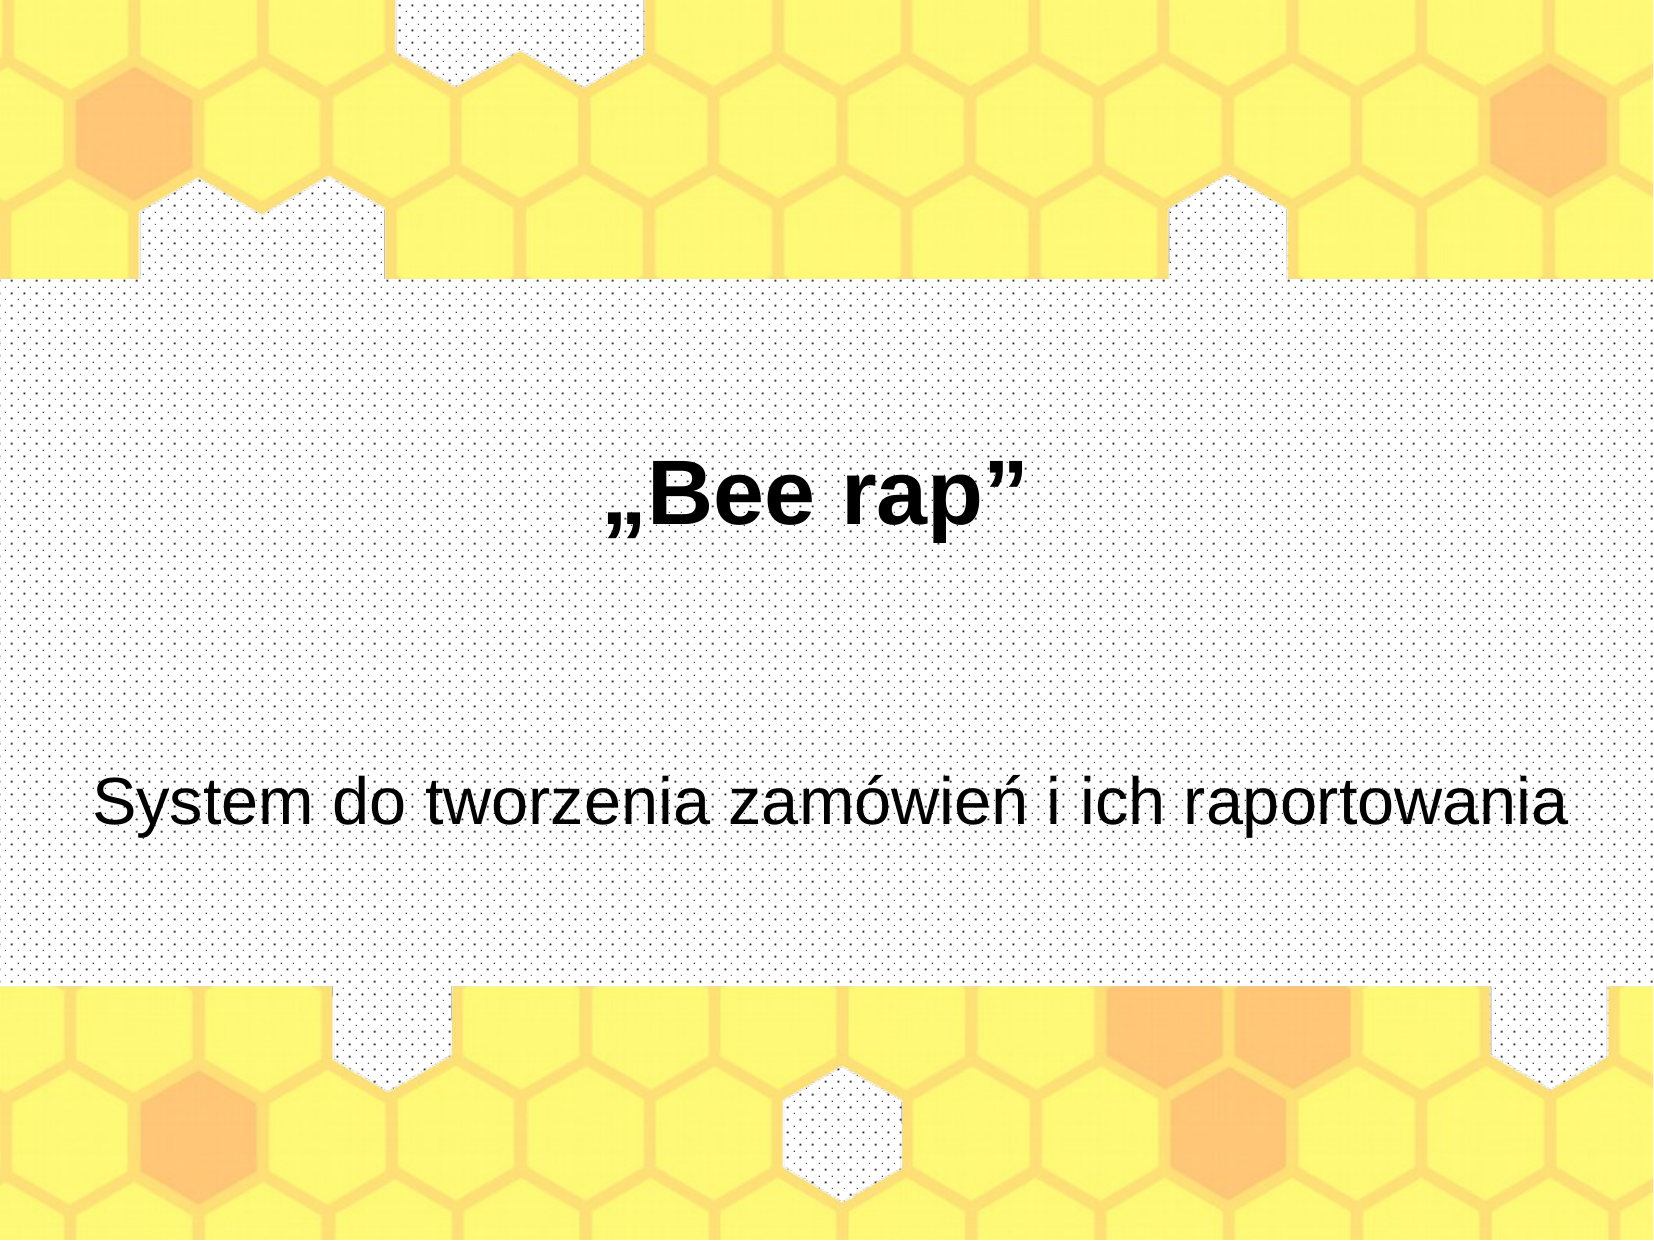

# „Bee rap”
System do tworzenia zamówień i ich raportowania